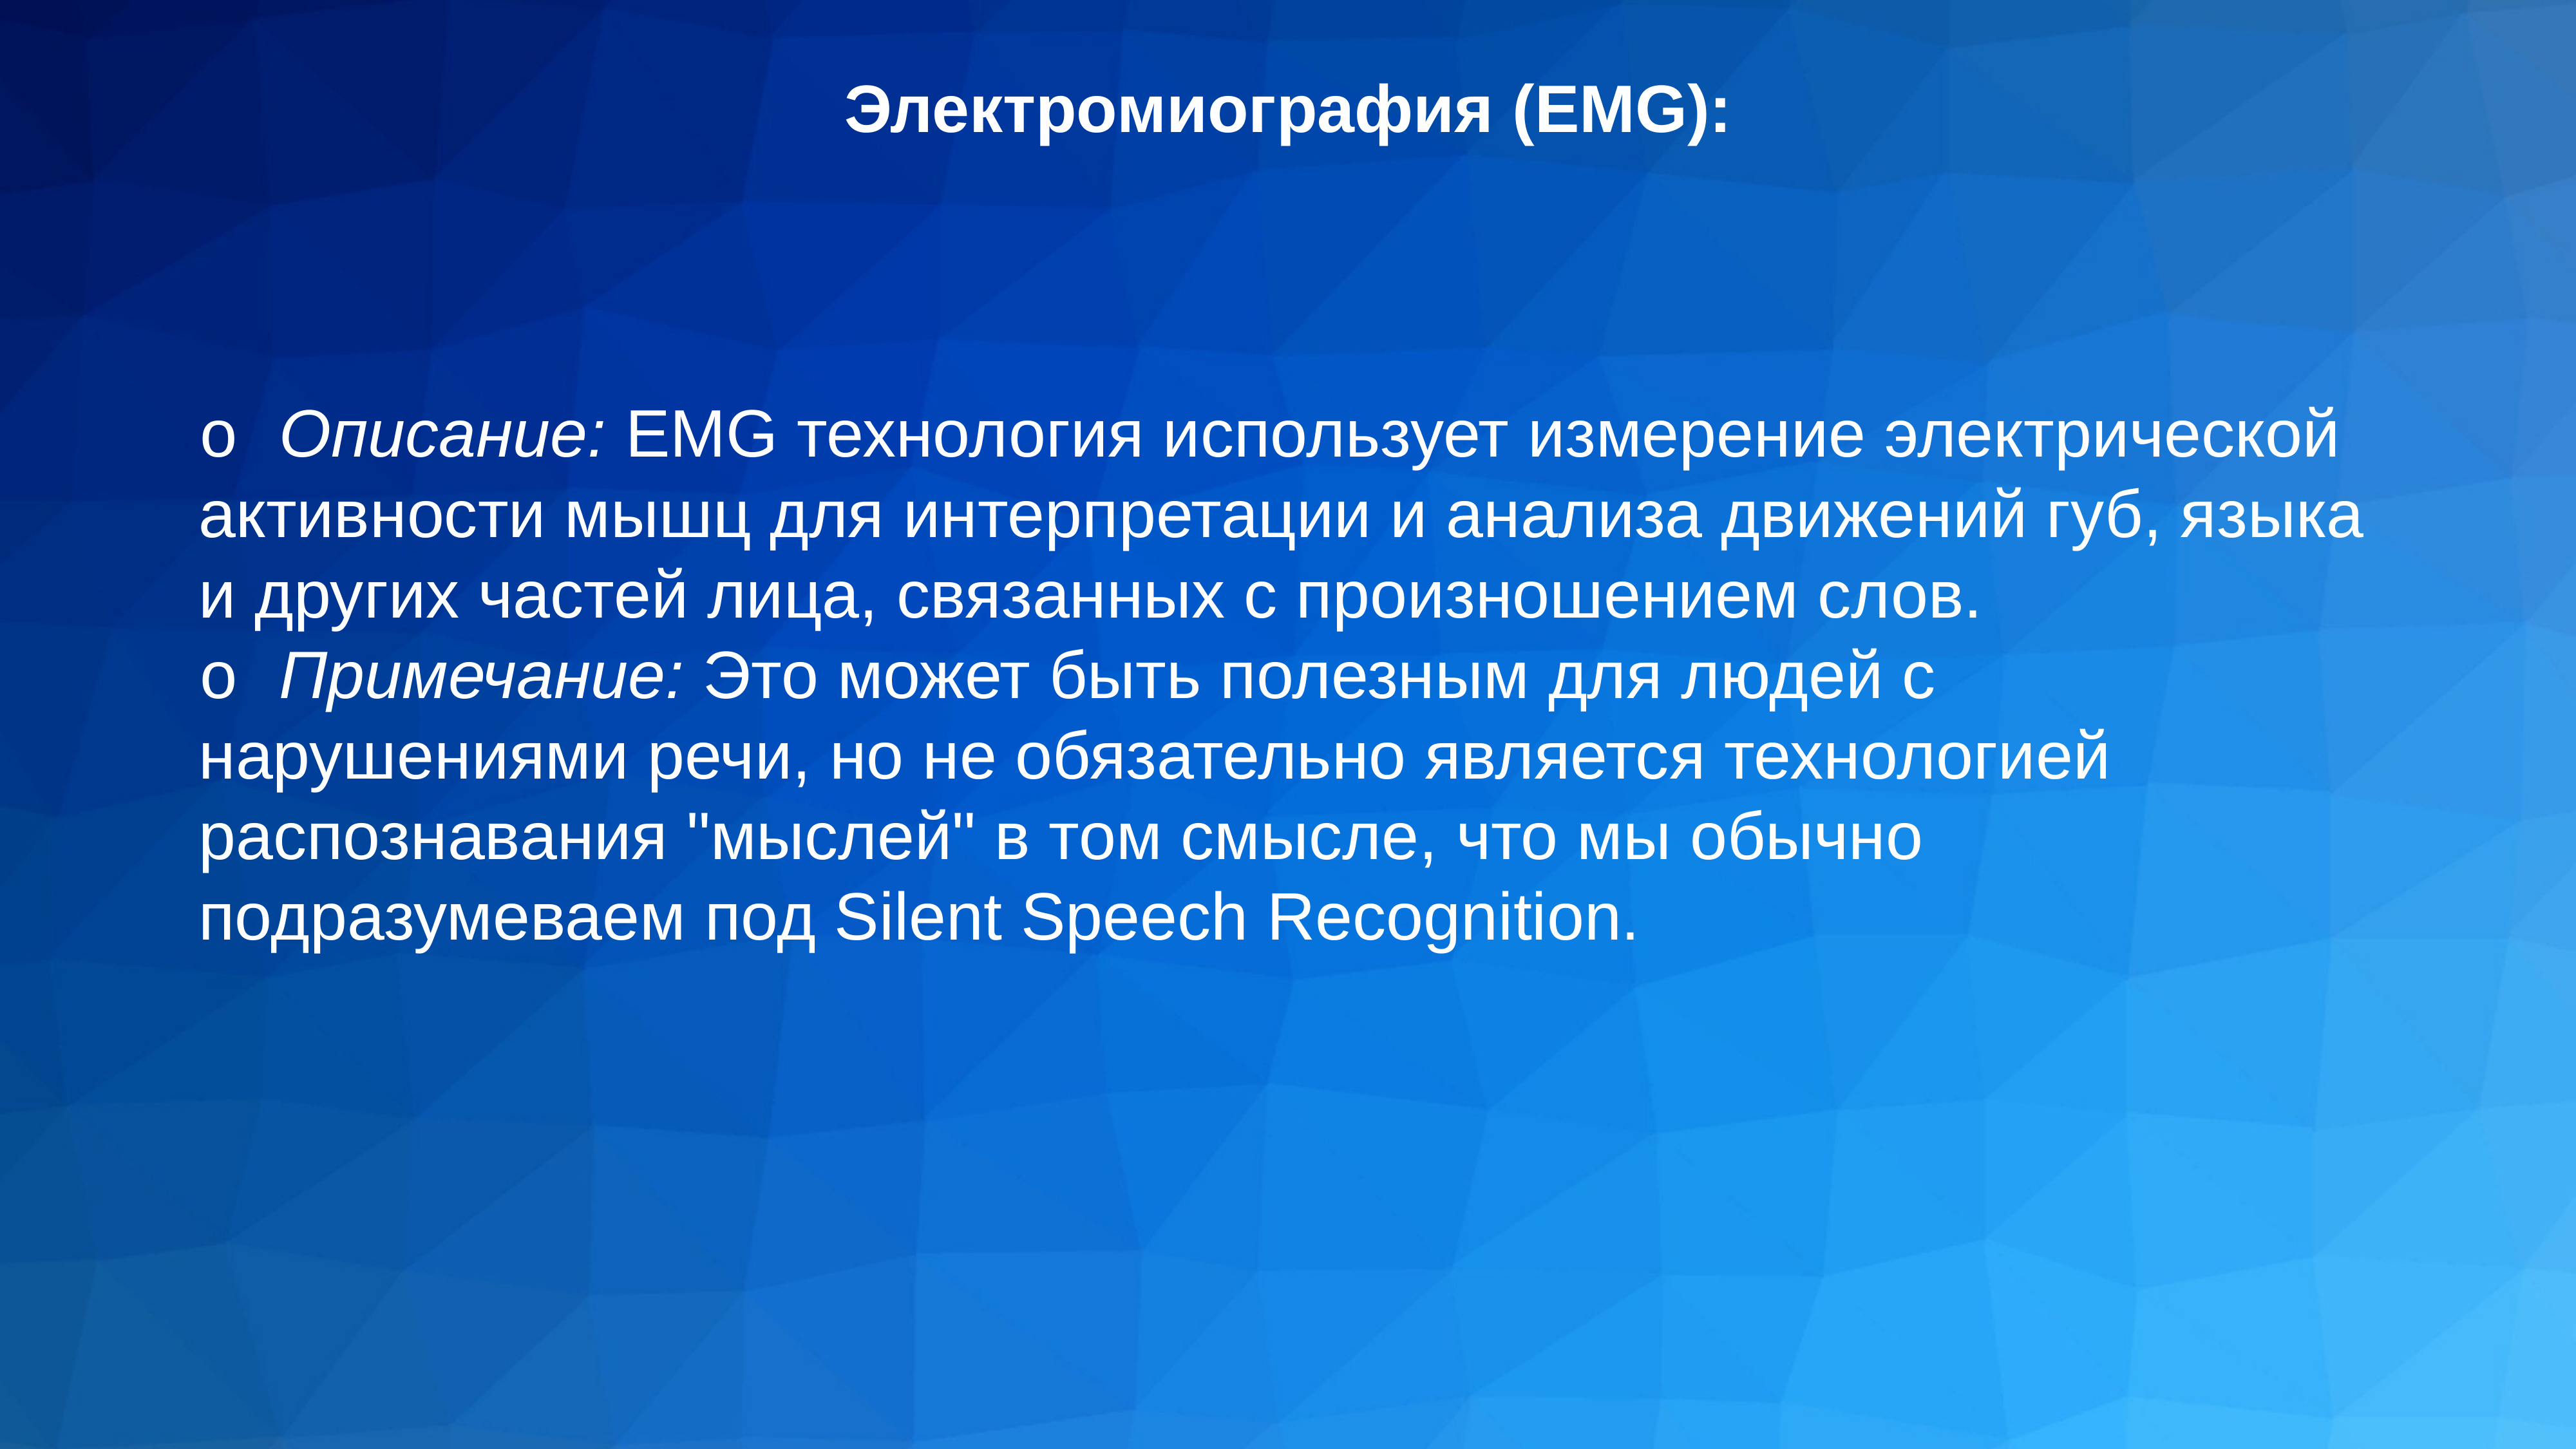

# Электромиография (EMG):
o Описание: EMG технология использует измерение электрической активности мышц для интерпретации и анализа движений губ, языка и других частей лица, связанных с произношением слов.
o Примечание: Это может быть полезным для людей с нарушениями речи, но не обязательно является технологией распознавания "мыслей" в том смысле, что мы обычно подразумеваем под Silent Speech Recognition.